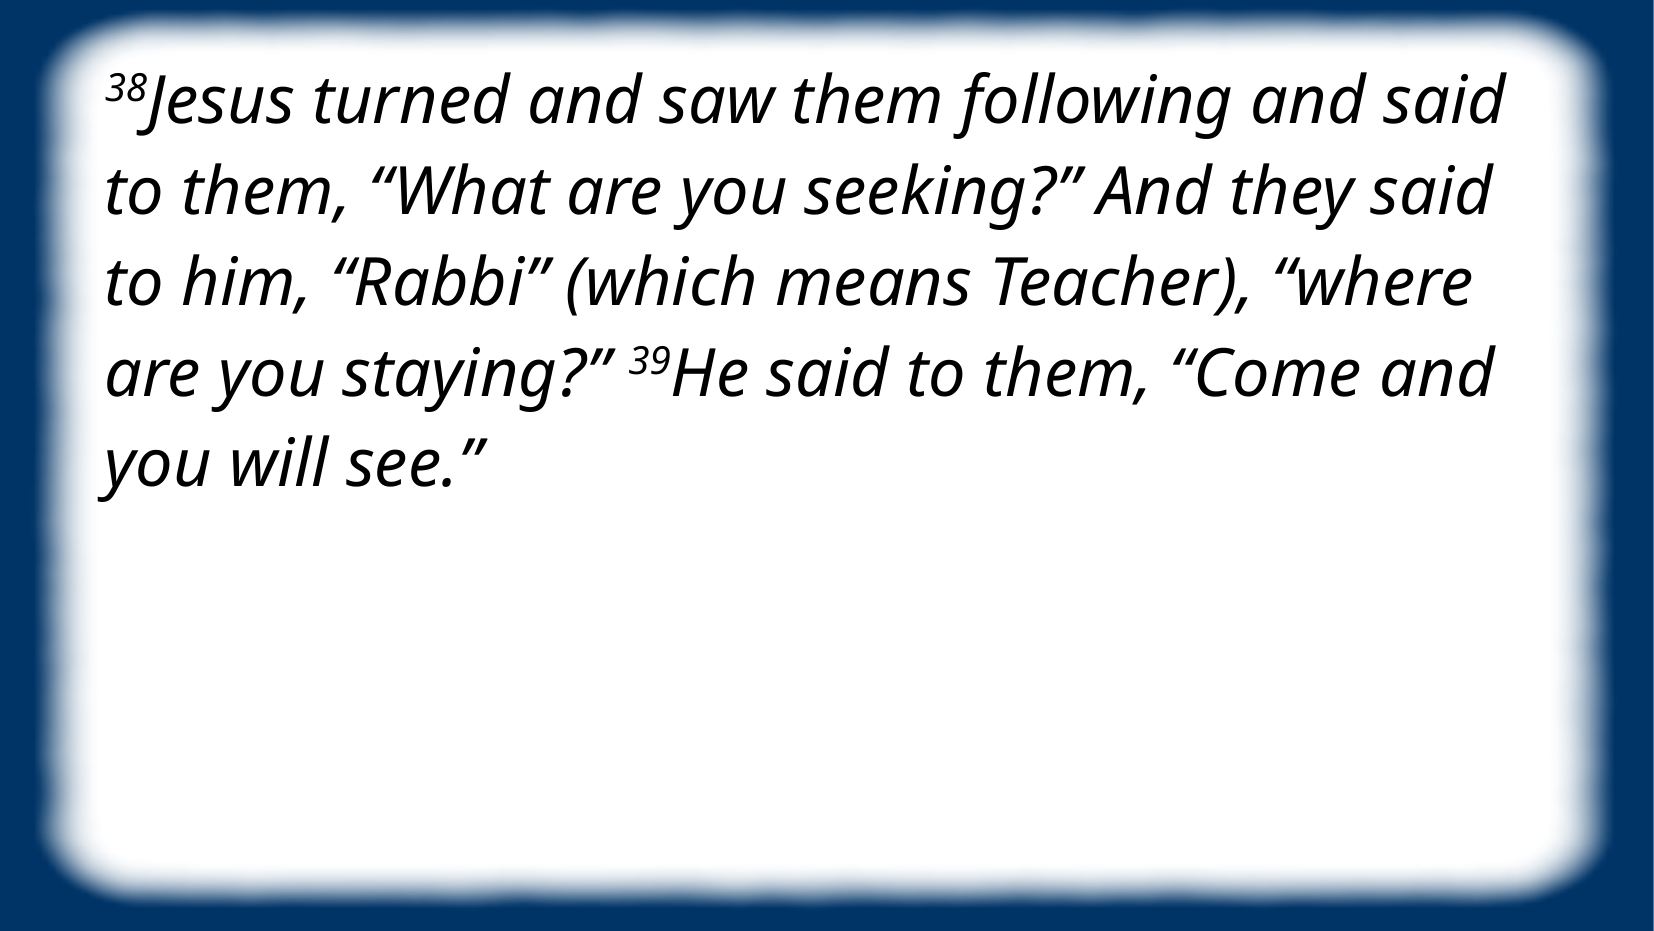

38Jesus turned and saw them following and said to them, “What are you seeking?” And they said to him, “Rabbi” (which means Teacher), “where are you staying?” 39He said to them, “Come and you will see.”